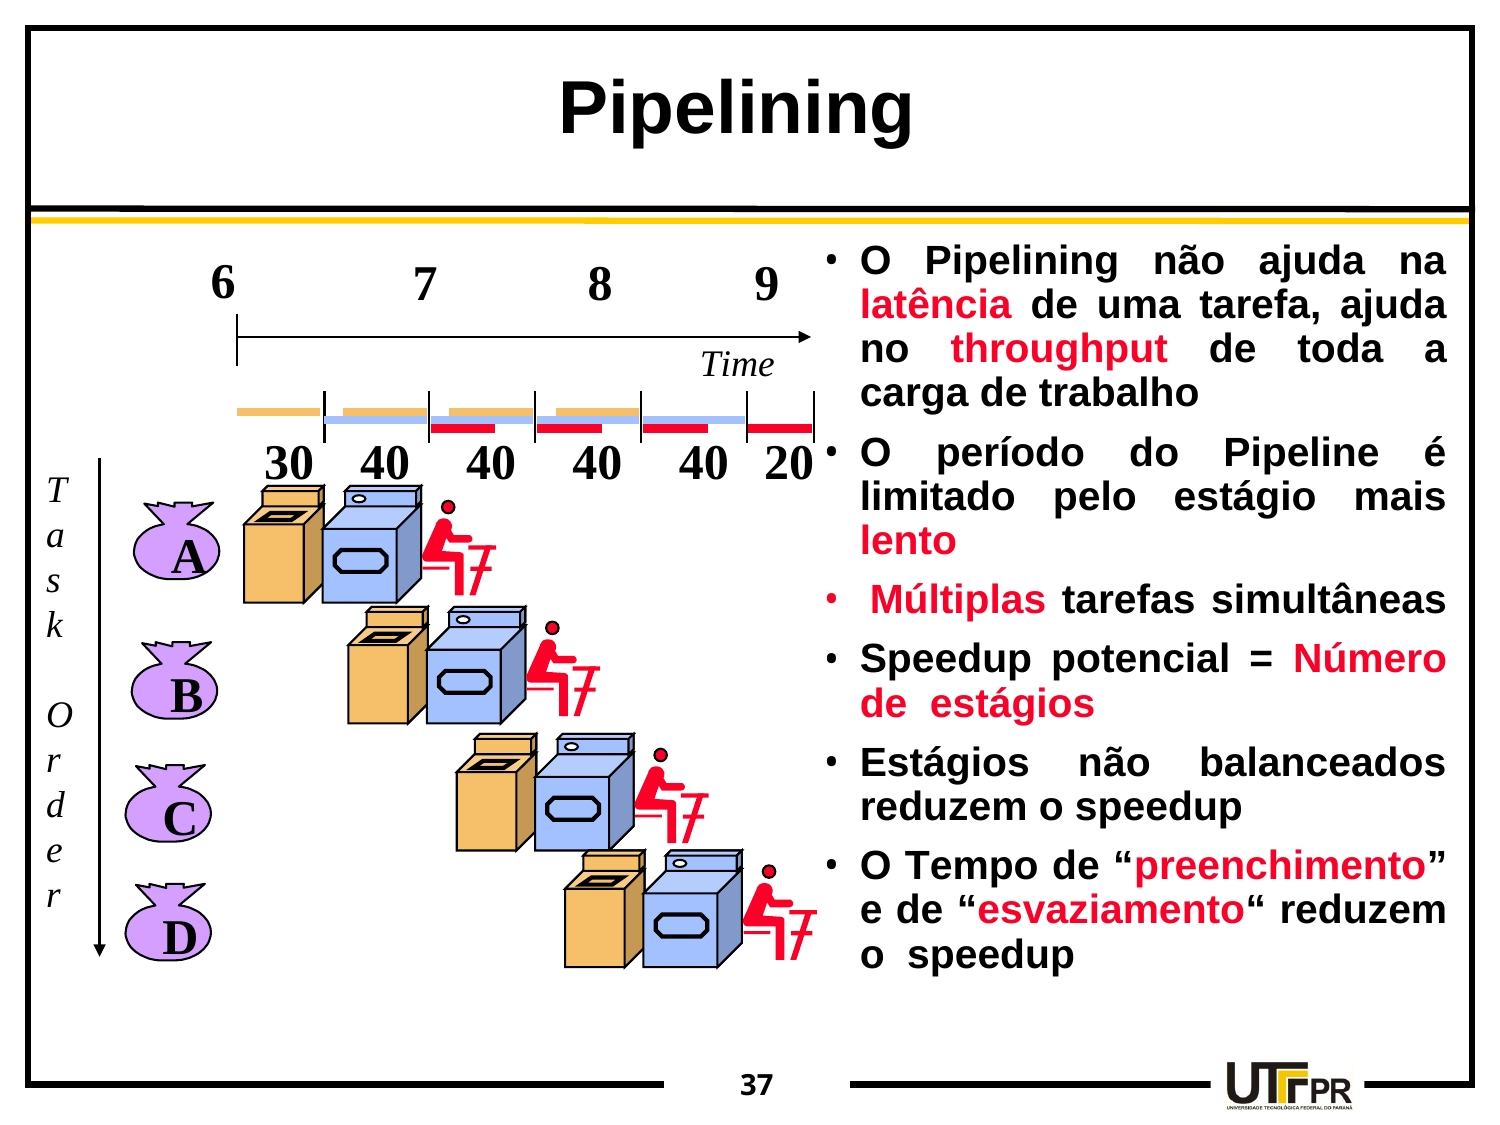

# Pipelining
O Pipelining não ajuda na latência de uma tarefa, ajuda no throughput de toda a carga de trabalho
O período do Pipeline é limitado pelo estágio mais lento
Múltiplas tarefas simultâneas
Speedup potencial = Número de estágios
Estágios não balanceados reduzem o speedup
O Tempo de “preenchimento” e de “esvaziamento“ reduzem o speedup
6
7
8
9
Time
40
40
40
30
40
20
T
a
s
k
O
r
d
e
r
A
B
C
D